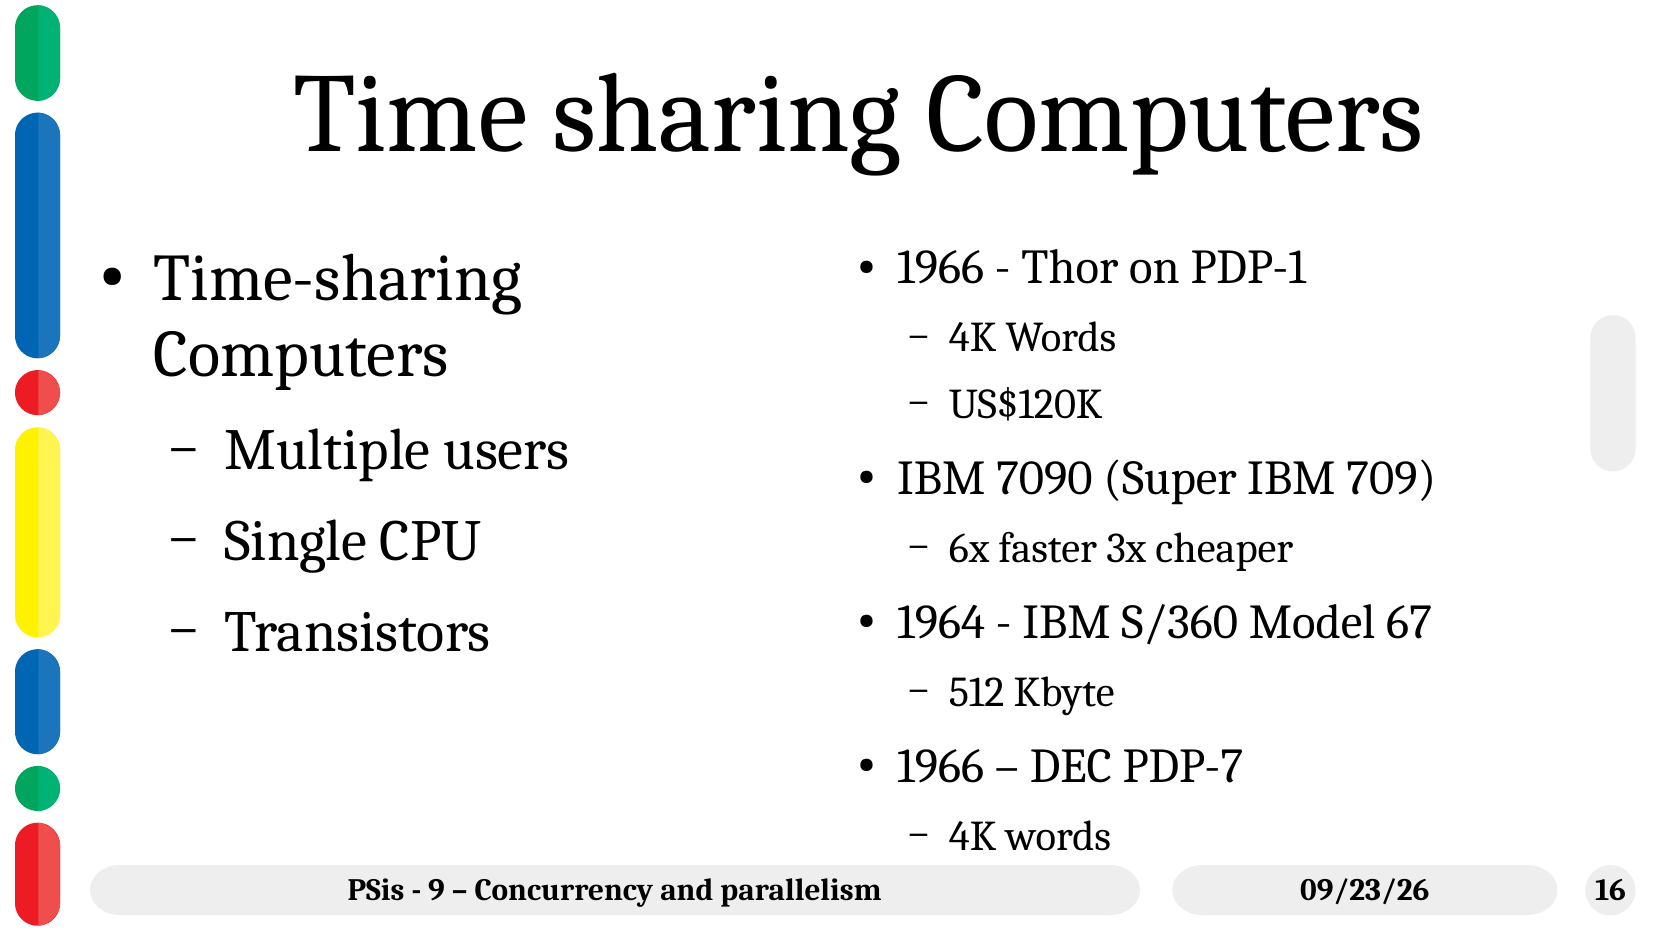

# Time sharing Computers
Time-sharing Computers
Multiple users
Single CPU
Transistors
1966 - Thor on PDP-1
4K Words
US$120K
IBM 7090 (Super IBM 709)
6x faster 3x cheaper
1964 - IBM S/360 Model 67
512 Kbyte
1966 – DEC PDP-7
4K words
PSis - 9 – Concurrency and parallelism
16